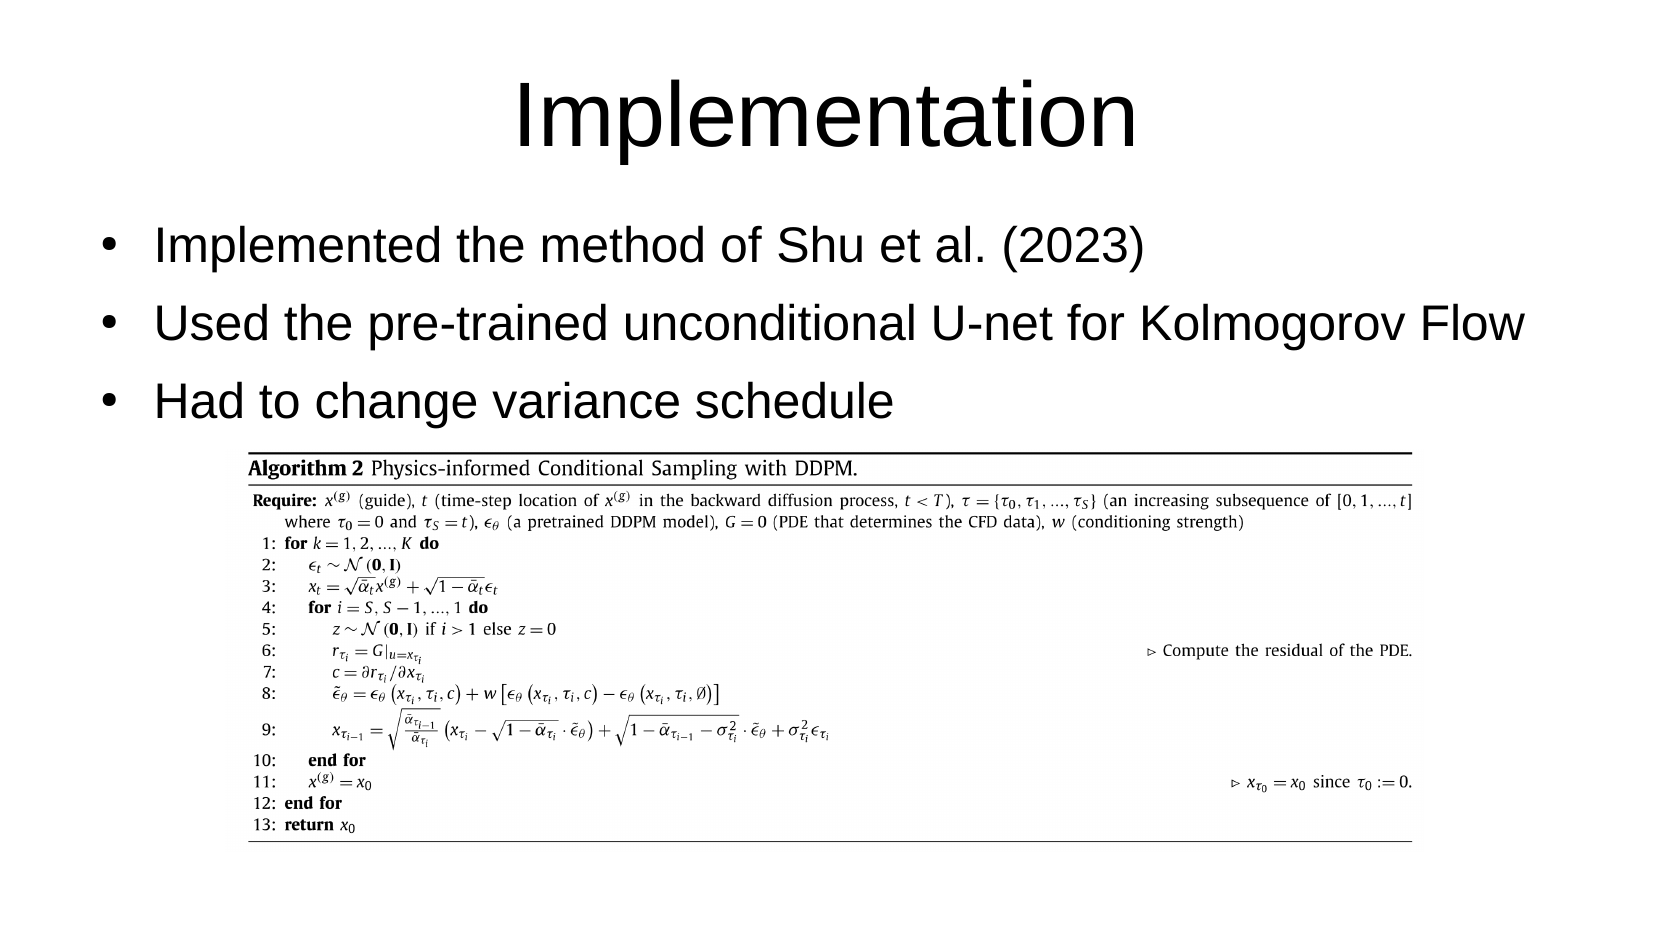

# Implementation
Implemented the method of Shu et al. (2023)
Used the pre-trained unconditional U-net for Kolmogorov Flow
Had to change variance schedule